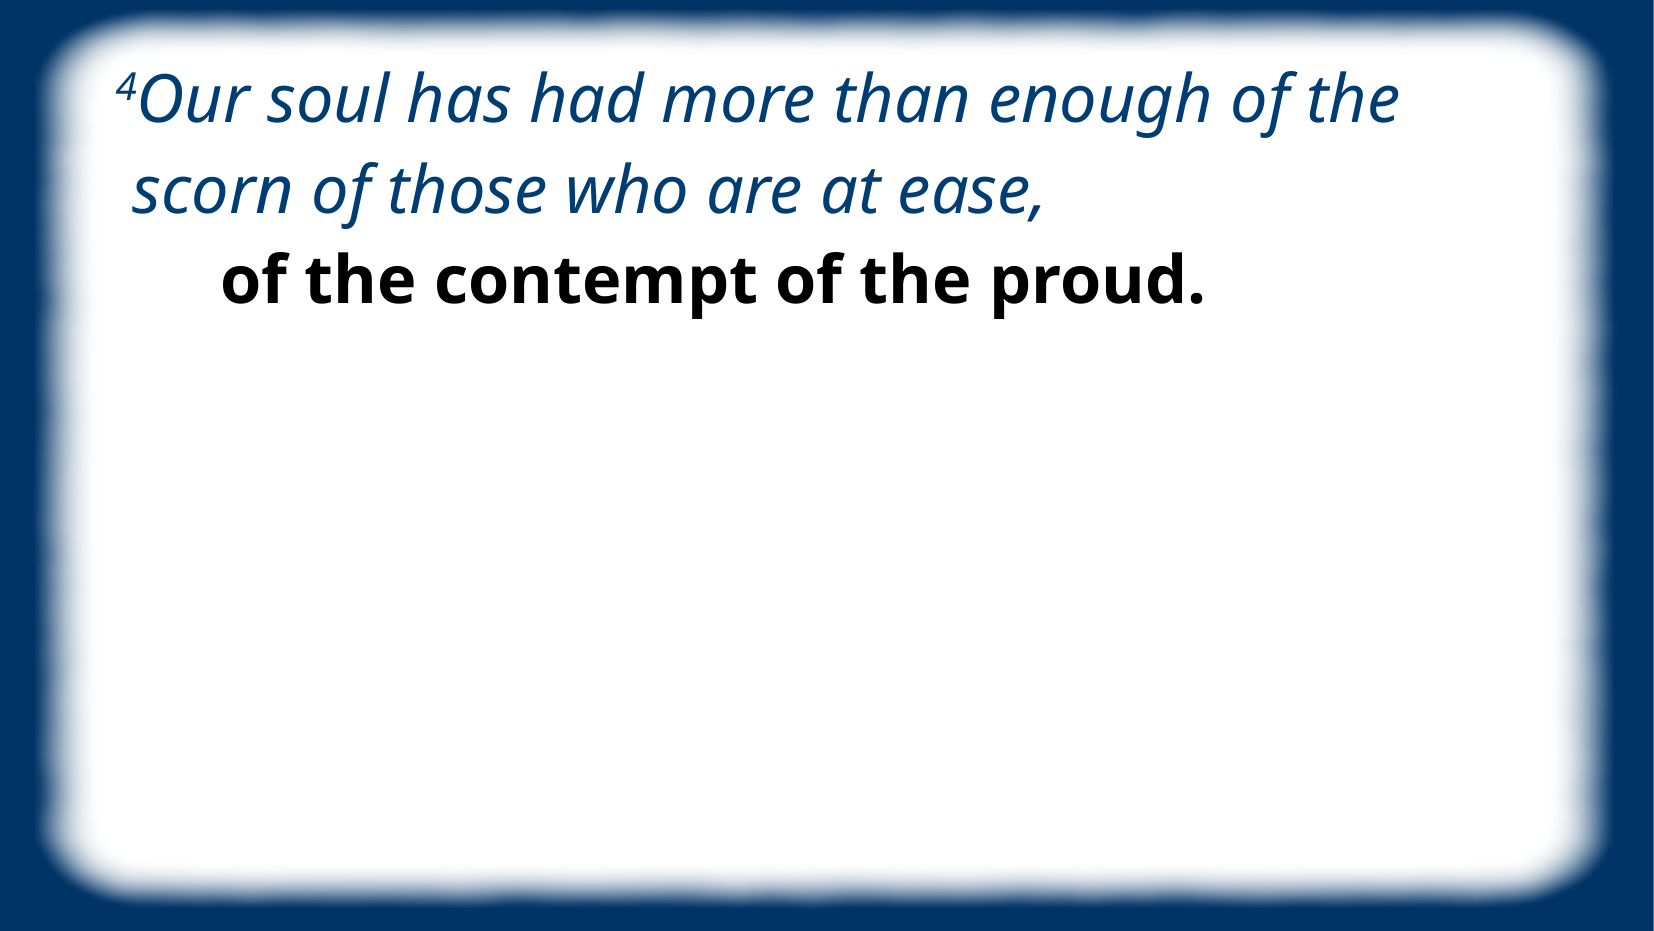

4Our soul has had more than enough of the
 scorn of those who are at ease,
 of the contempt of the proud.